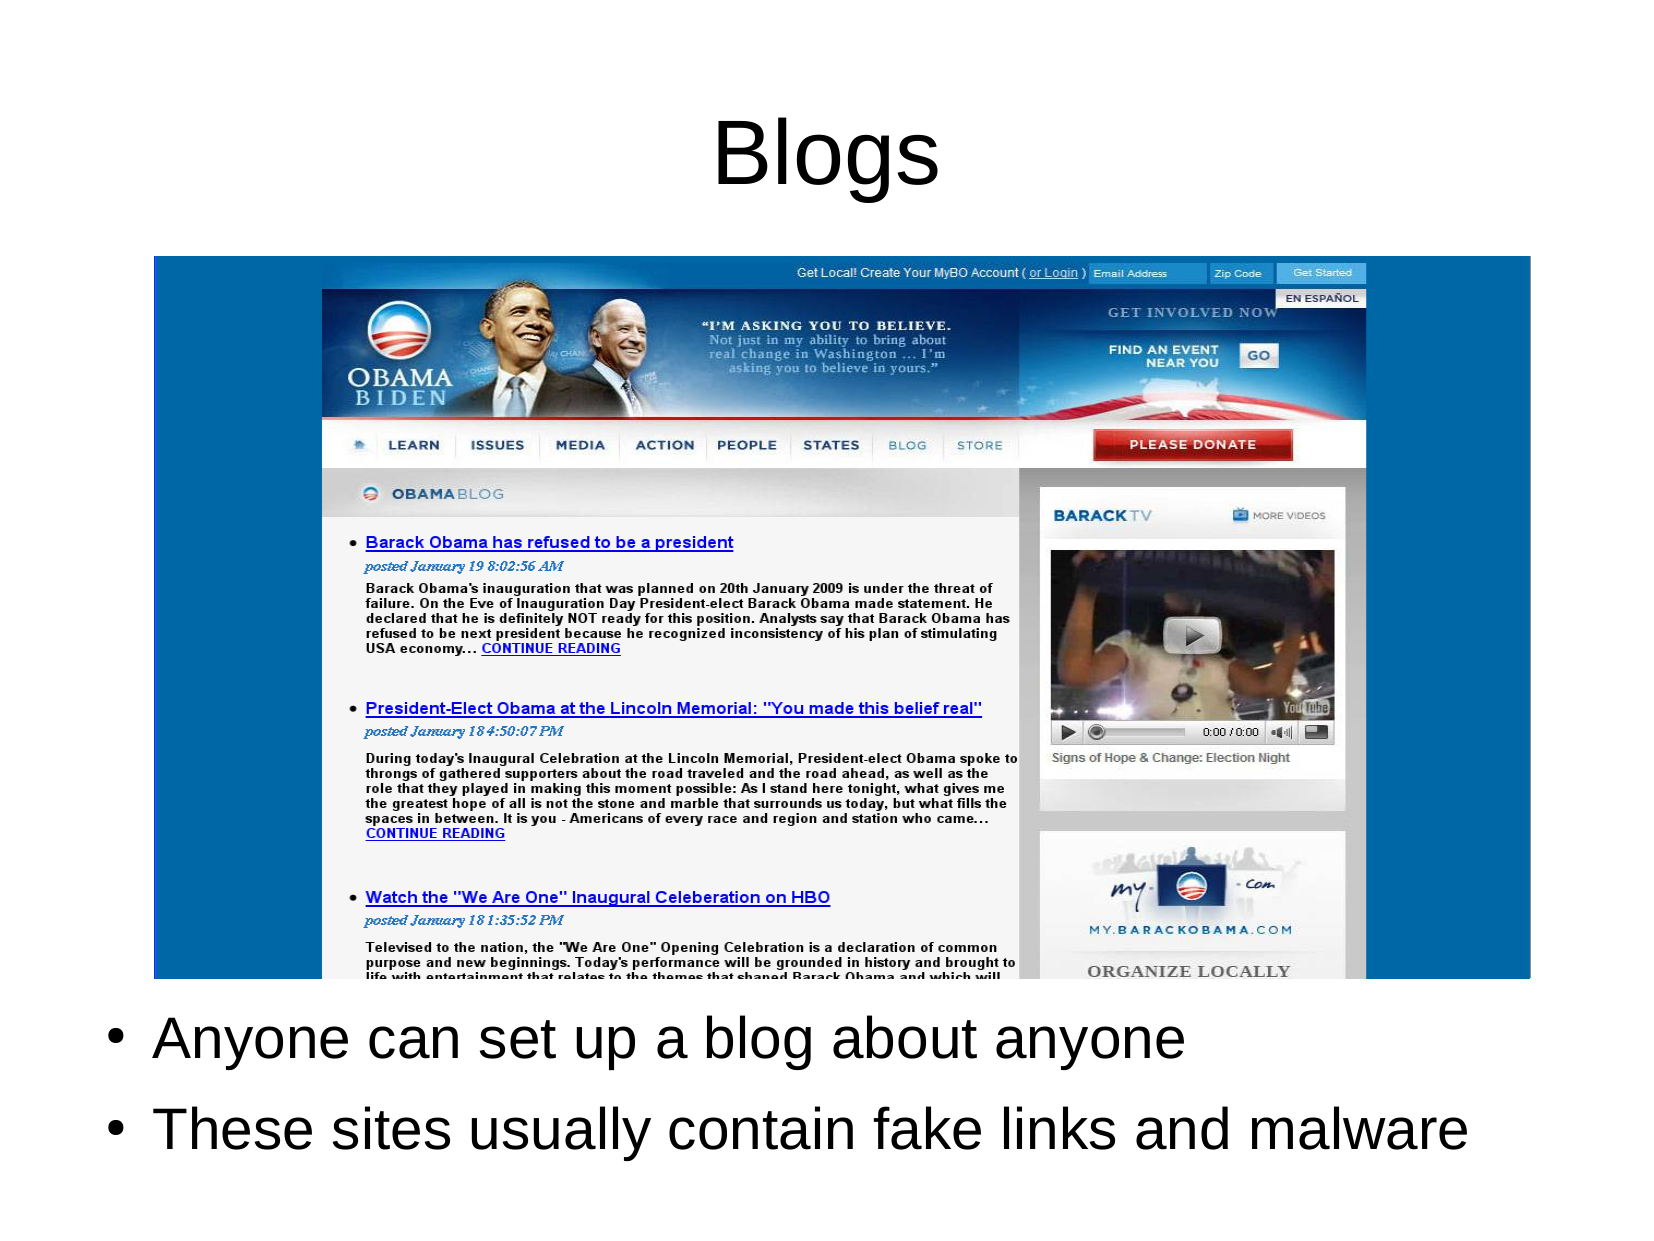

# Blogs
Anyone can set up a blog about anyone
These sites usually contain fake links and malware